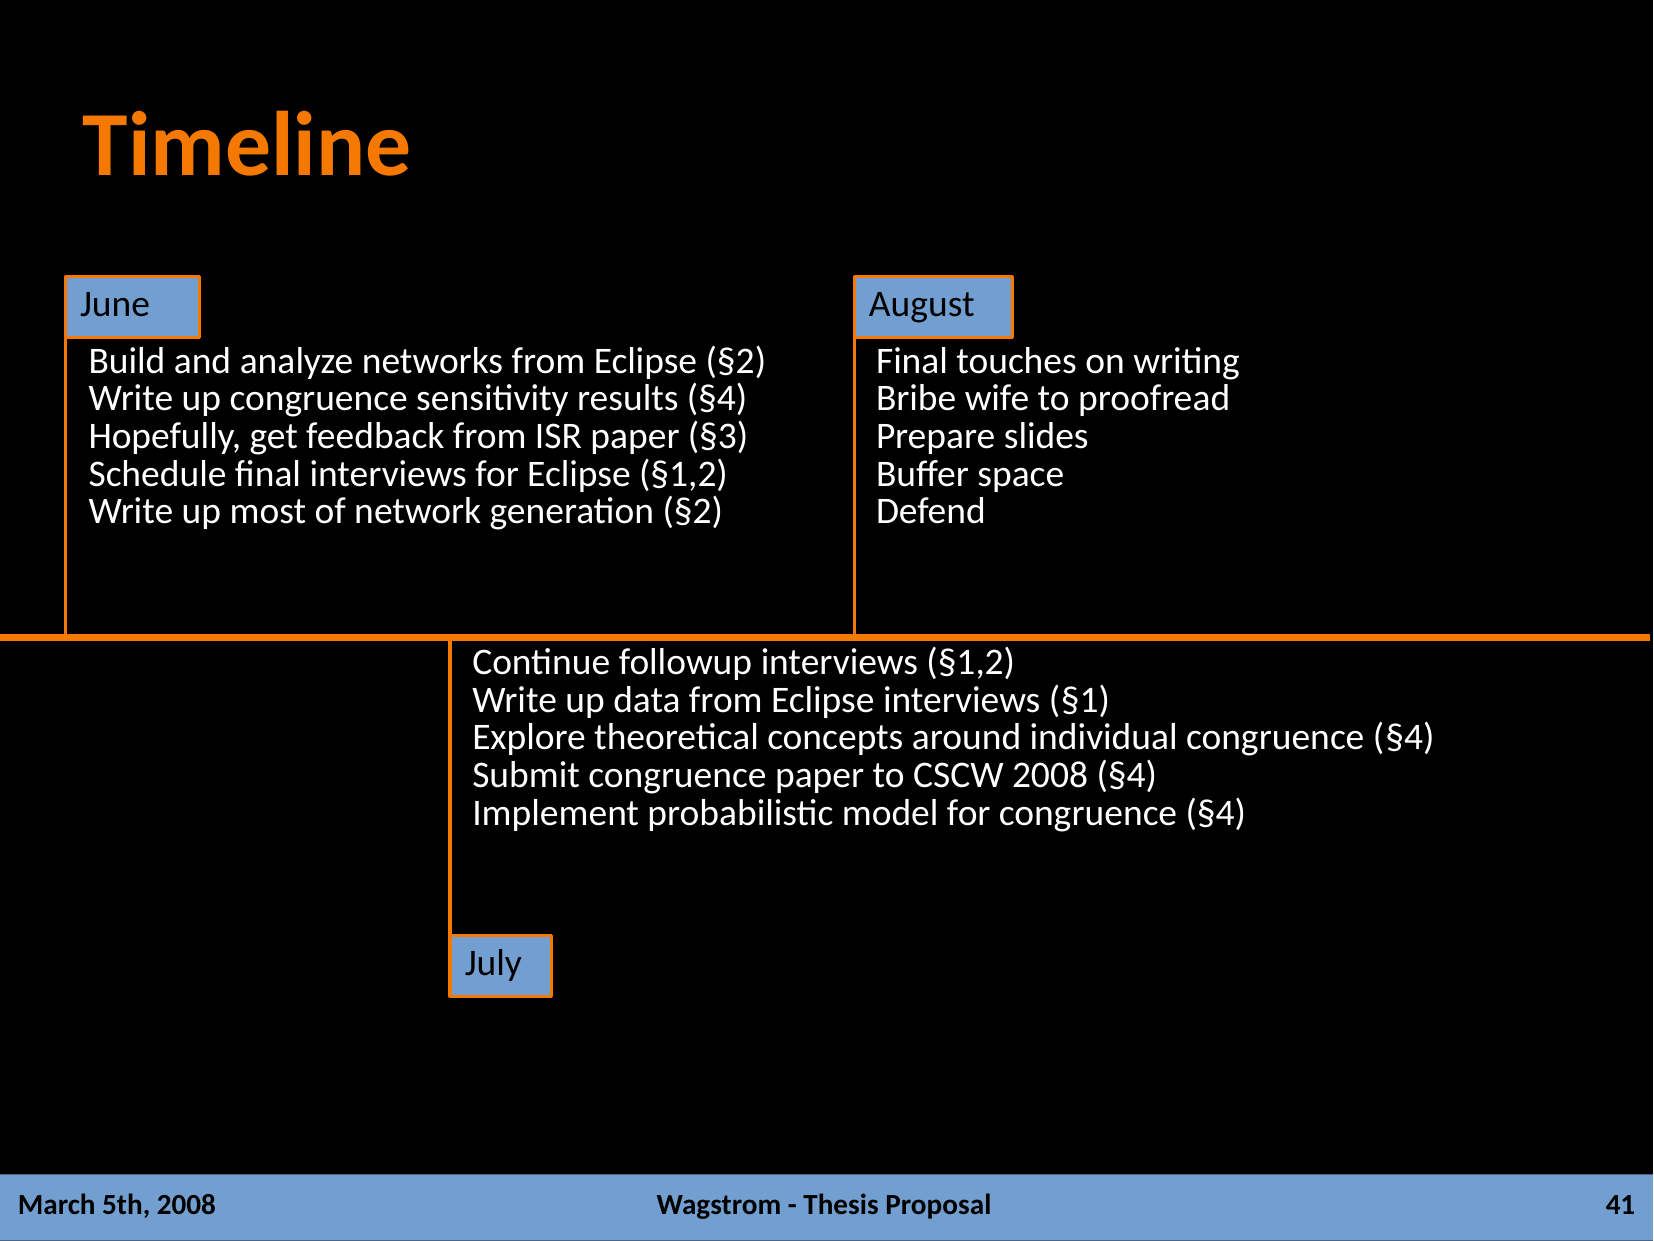

# Timeline
June
August
 Build and analyze networks from Eclipse (§2)
 Write up congruence sensitivity results (§4)
 Hopefully, get feedback from ISR paper (§3)
 Schedule final interviews for Eclipse (§1,2)
 Write up most of network generation (§2)
 Final touches on writing
 Bribe wife to proofread
 Prepare slides
 Buffer space
 Defend
 Continue followup interviews (§1,2)
 Write up data from Eclipse interviews (§1)
 Explore theoretical concepts around individual congruence (§4)
 Submit congruence paper to CSCW 2008 (§4)
 Implement probabilistic model for congruence (§4)
July
March 5th, 2008
Wagstrom - Thesis Proposal
41